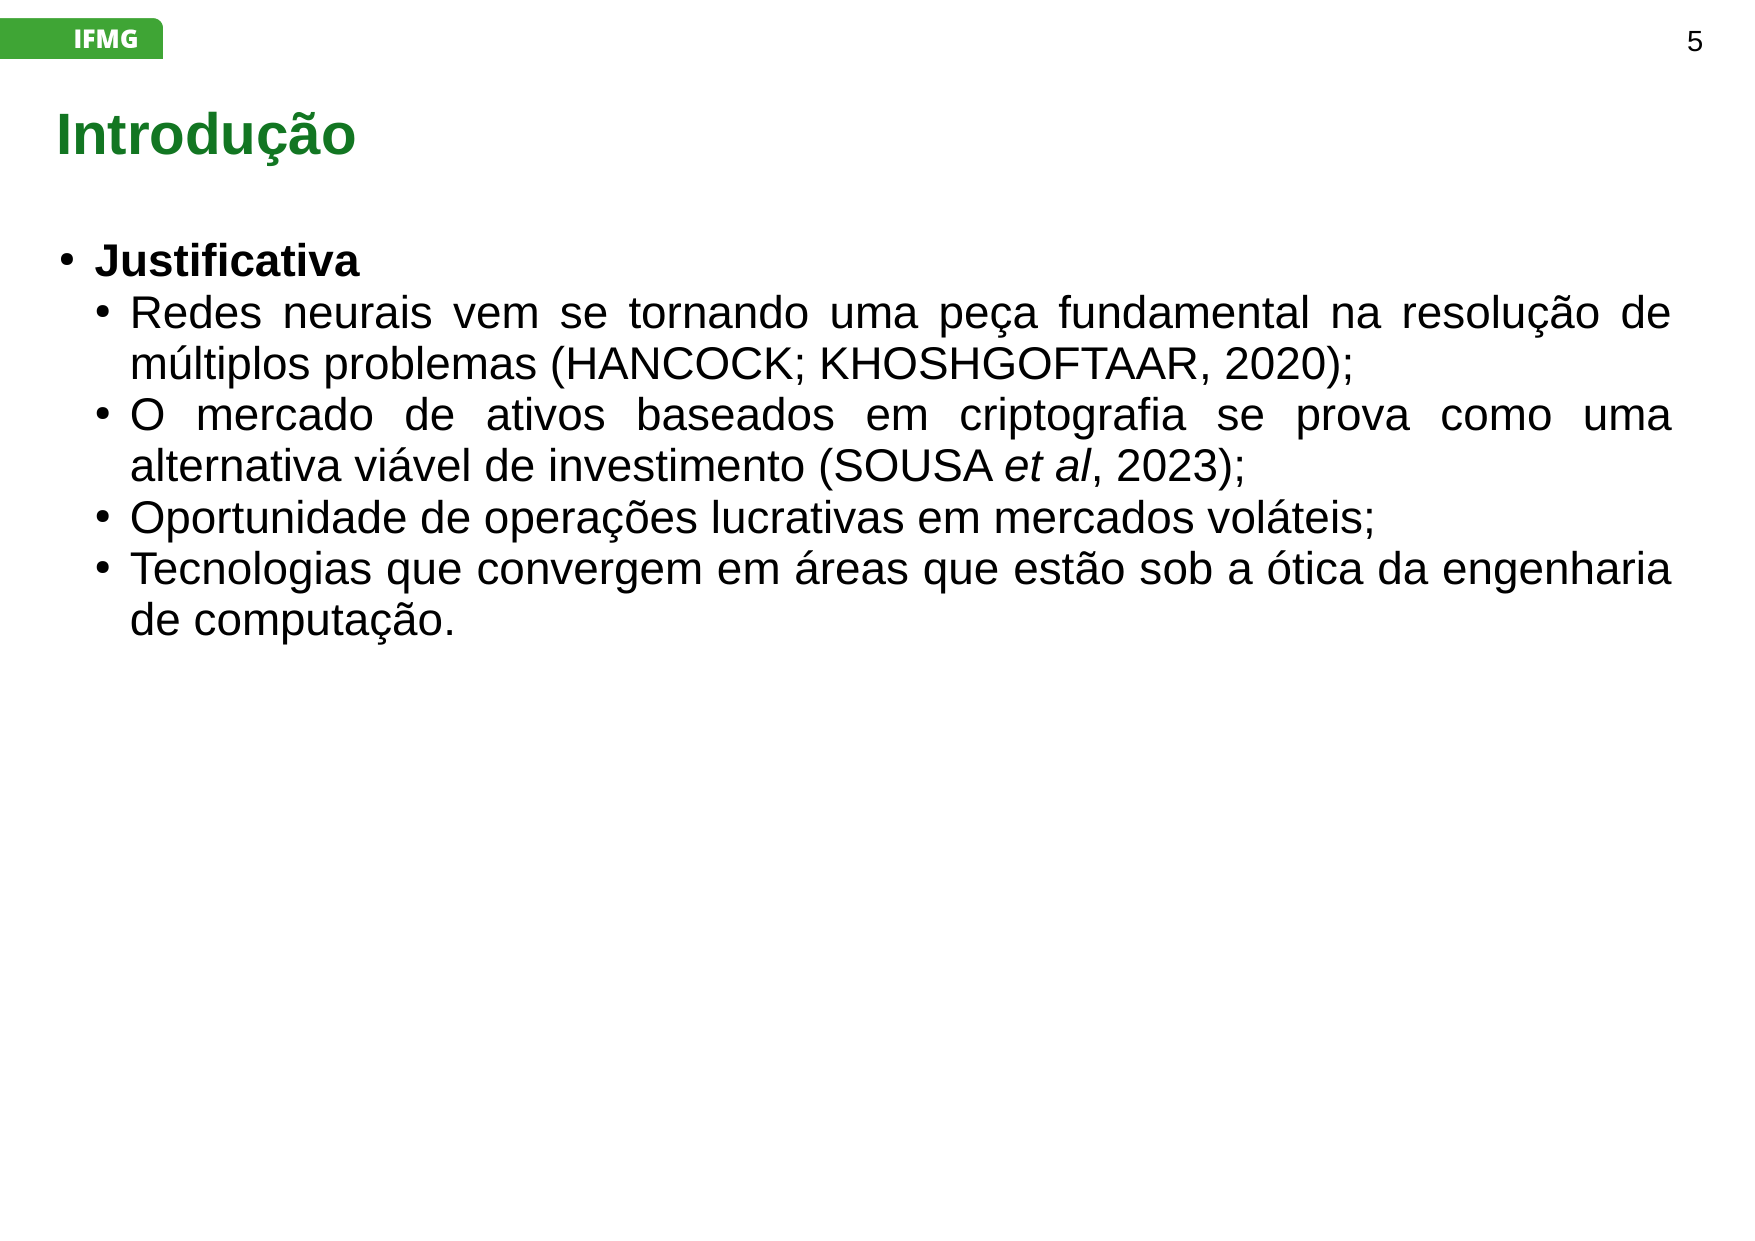

Introdução
Justificativa
Redes neurais vem se tornando uma peça fundamental na resolução de múltiplos problemas (HANCOCK; KHOSHGOFTAAR, 2020);
O mercado de ativos baseados em criptografia se prova como uma alternativa viável de investimento (SOUSA et al, 2023);
Oportunidade de operações lucrativas em mercados voláteis;
Tecnologias que convergem em áreas que estão sob a ótica da engenharia de computação.